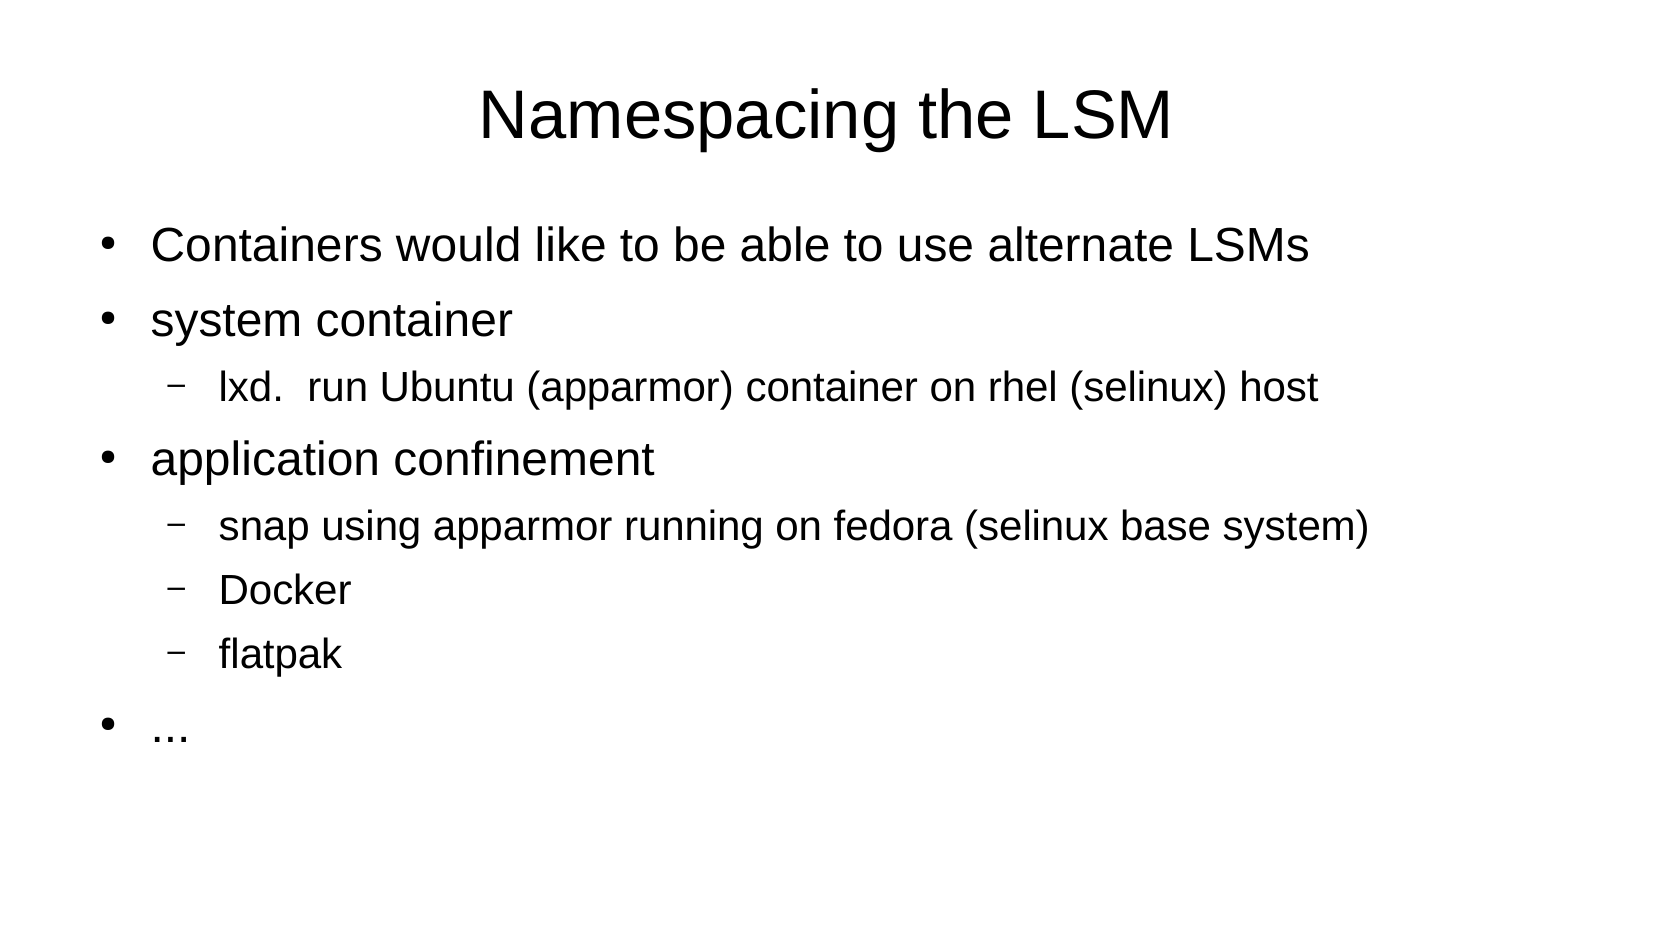

# Namespacing the LSM
Containers would like to be able to use alternate LSMs
system container
lxd. run Ubuntu (apparmor) container on rhel (selinux) host
application confinement
snap using apparmor running on fedora (selinux base system)
Docker
flatpak
...